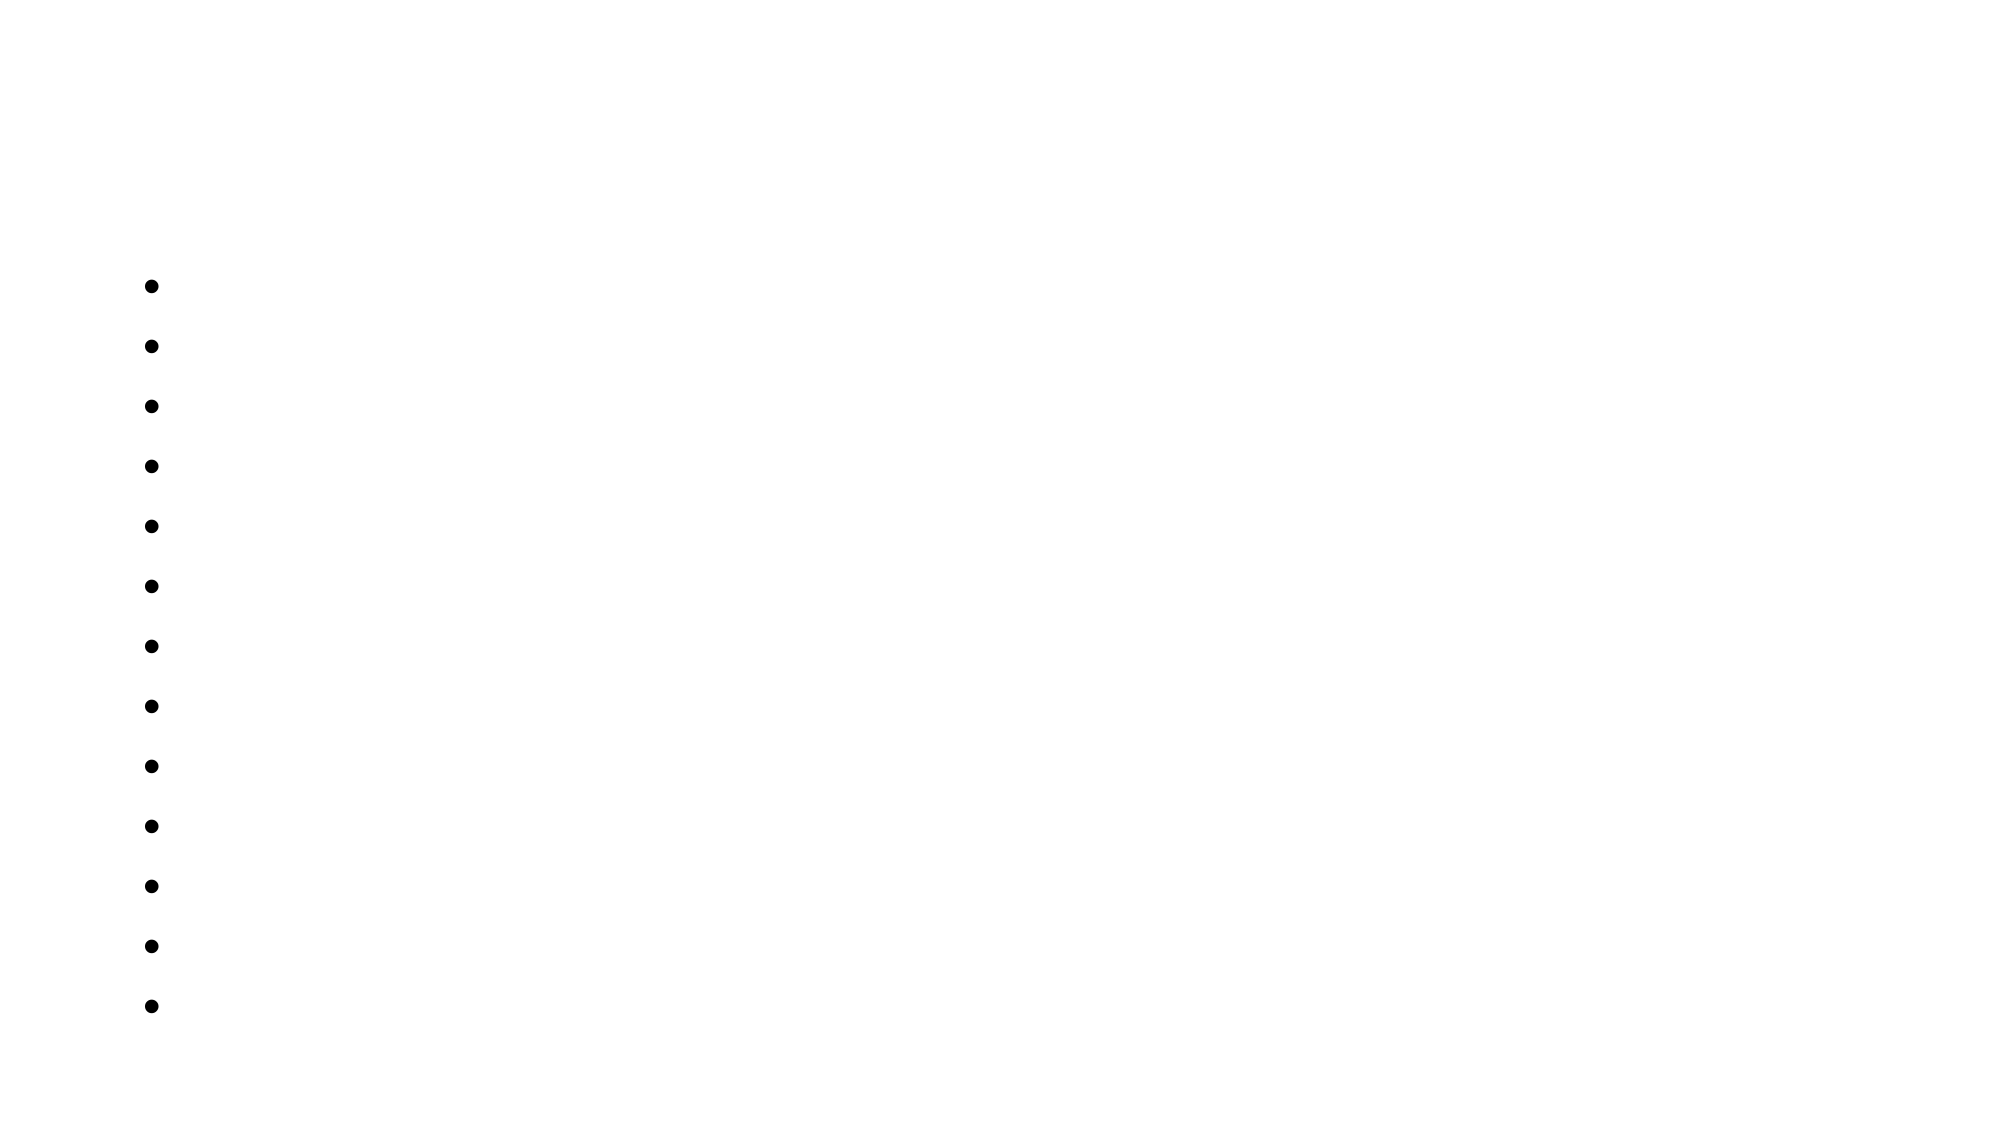

# Difficultés rencontrées
Echange avec la base de données.
Difficulté à utiliser GitHub.
Gestion de sessions.
Application du drag & drop.
Hérédité des classes.
Fusion des branches.
Ajax.